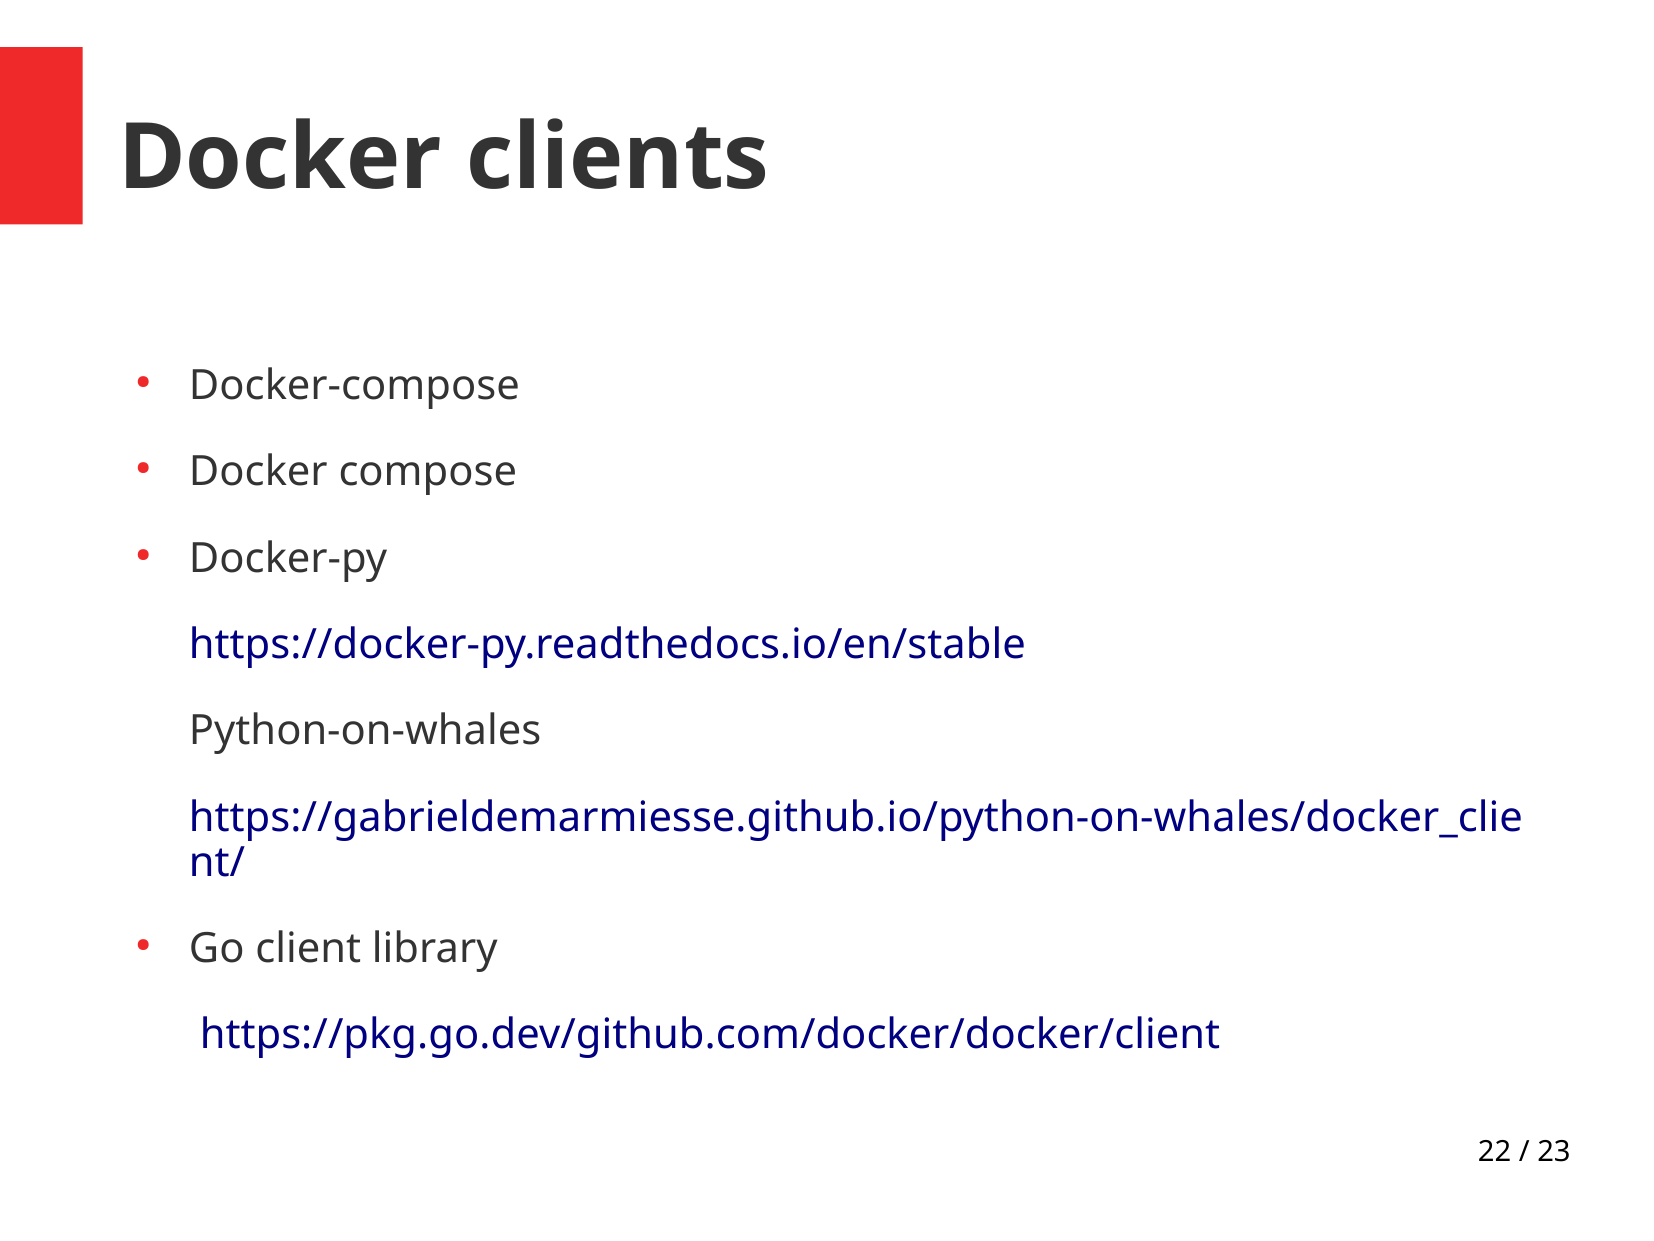

# Docker clients
Docker-compose
Docker compose
Docker-py
https://docker-py.readthedocs.io/en/stable
Python-on-whales
https://gabrieldemarmiesse.github.io/python-on-whales/docker_client/
Go client library
 https://pkg.go.dev/github.com/docker/docker/client
22